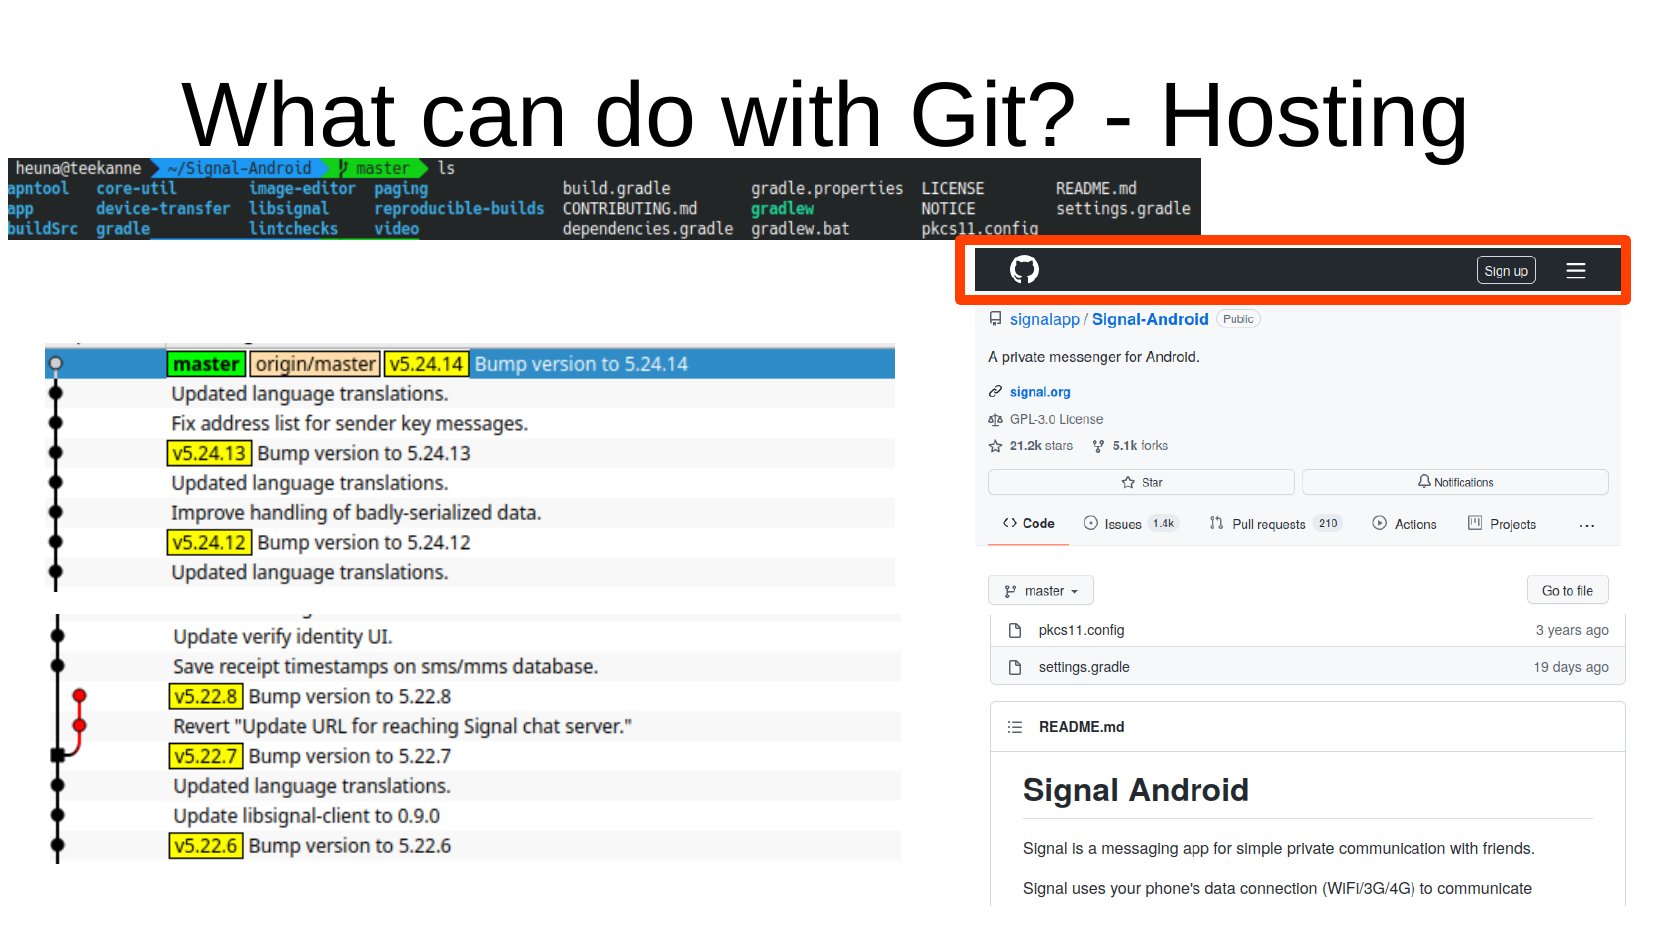

# What can do with Git? - Hosting